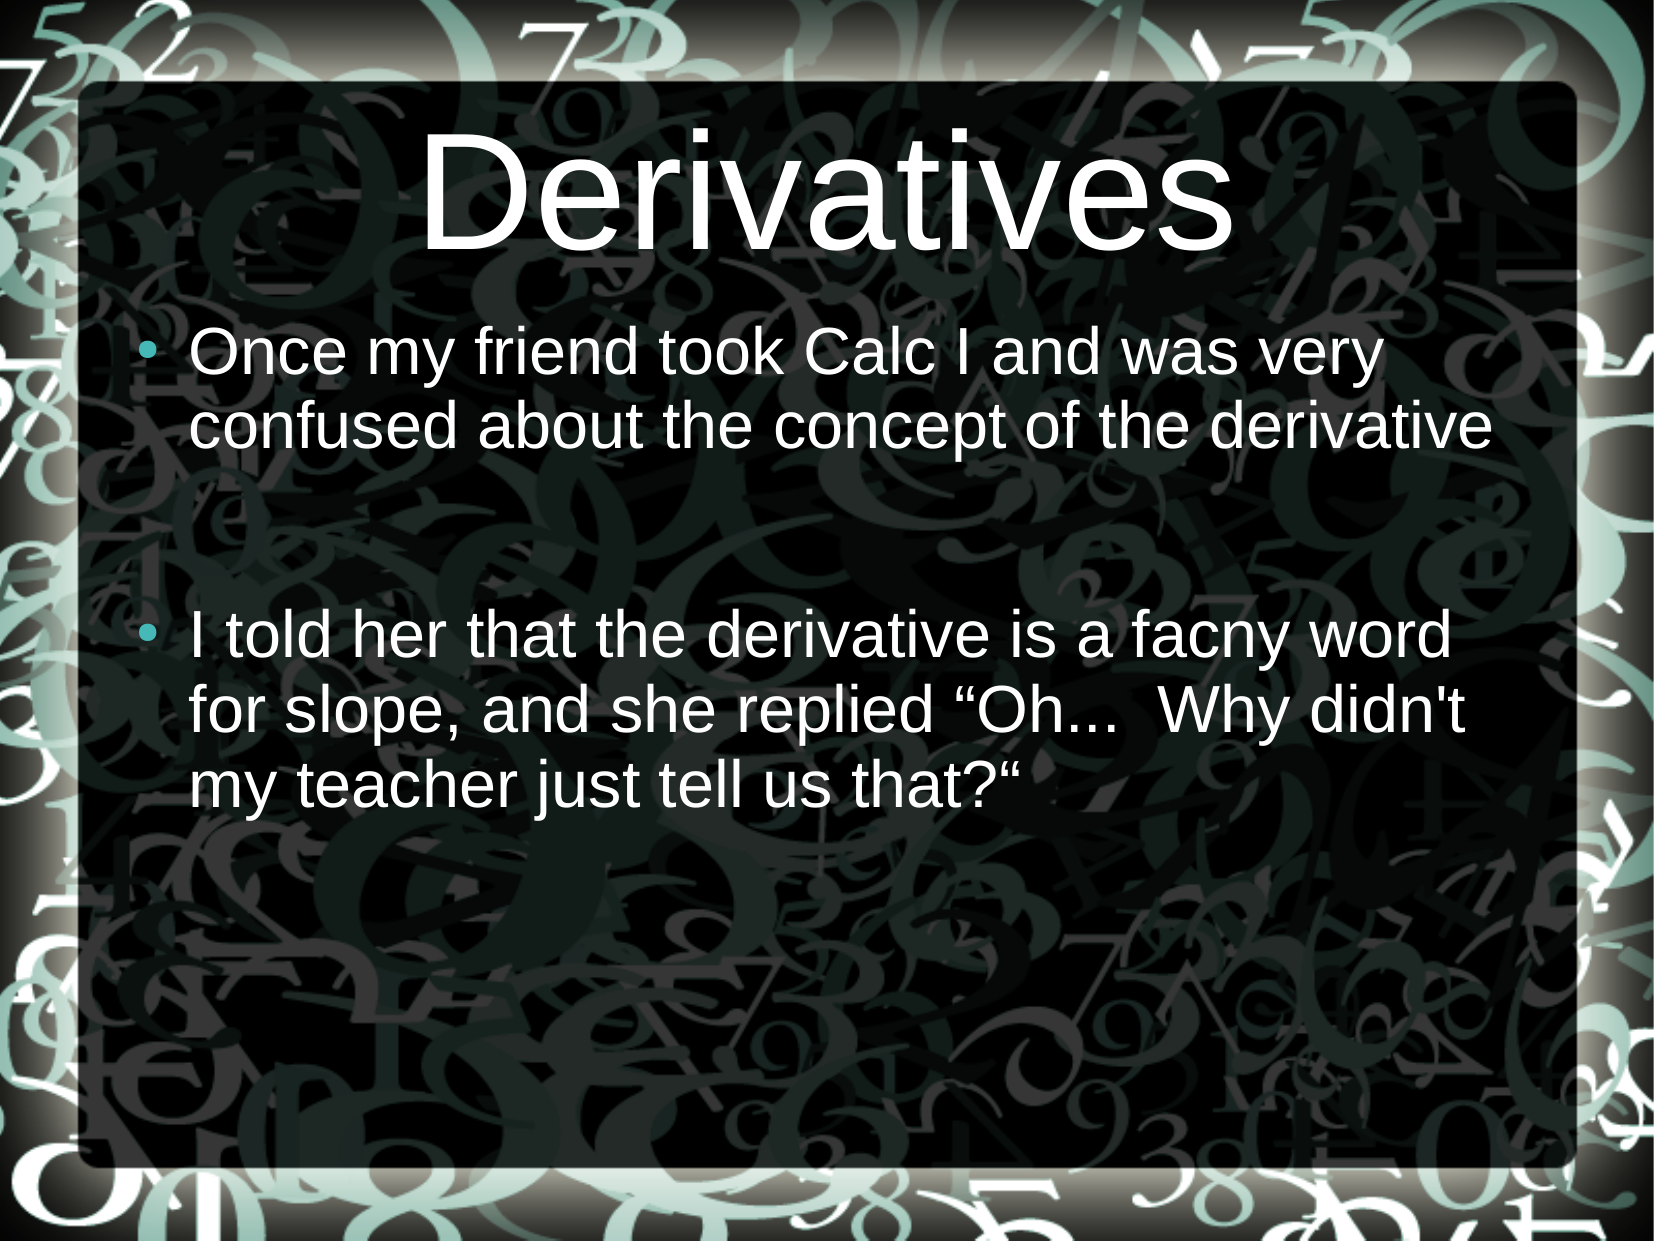

# Derivatives
Once my friend took Calc I and was very confused about the concept of the derivative
I told her that the derivative is a facny word for slope, and she replied “Oh... Why didn't my teacher just tell us that?“